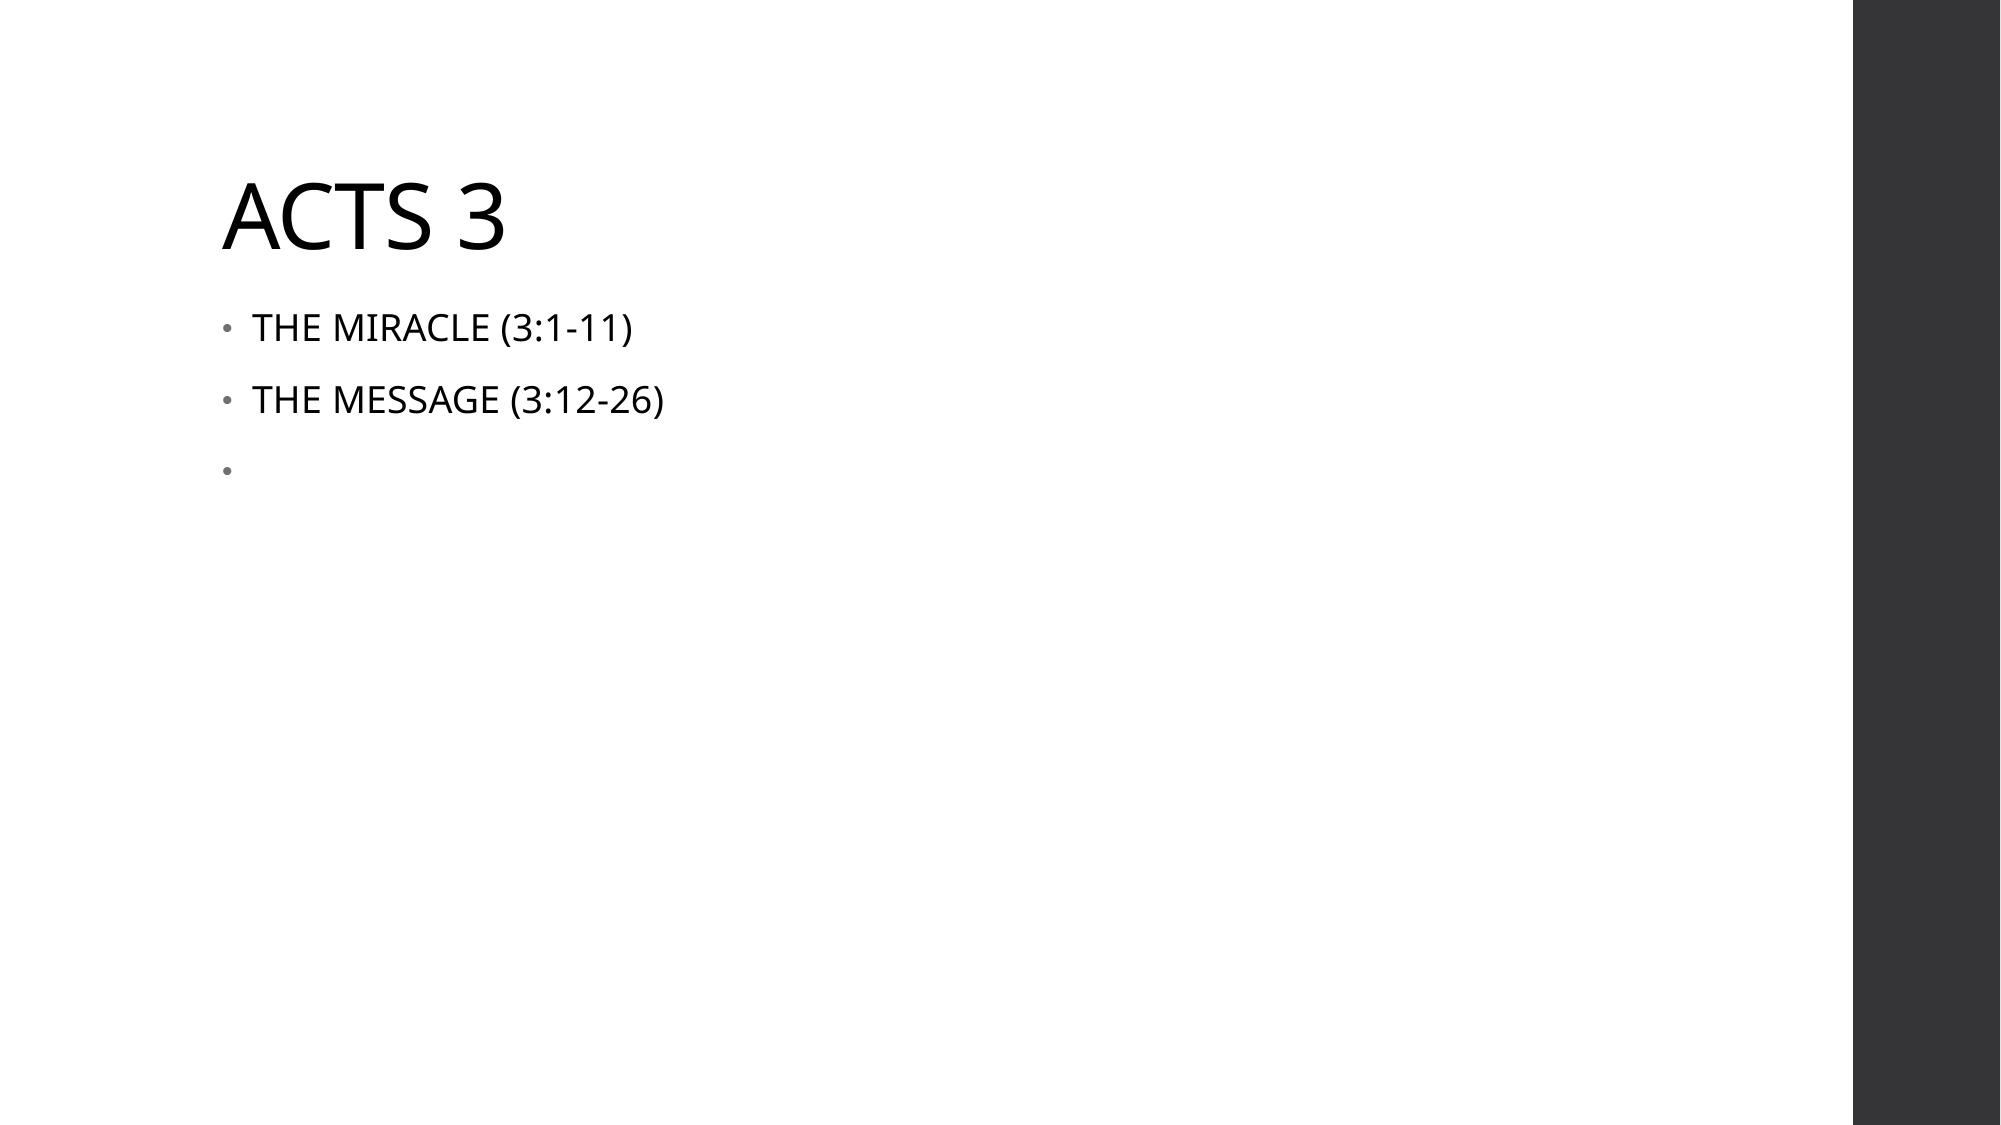

# ACTS 3
THE MIRACLE (3:1-11)
THE MESSAGE (3:12-26)